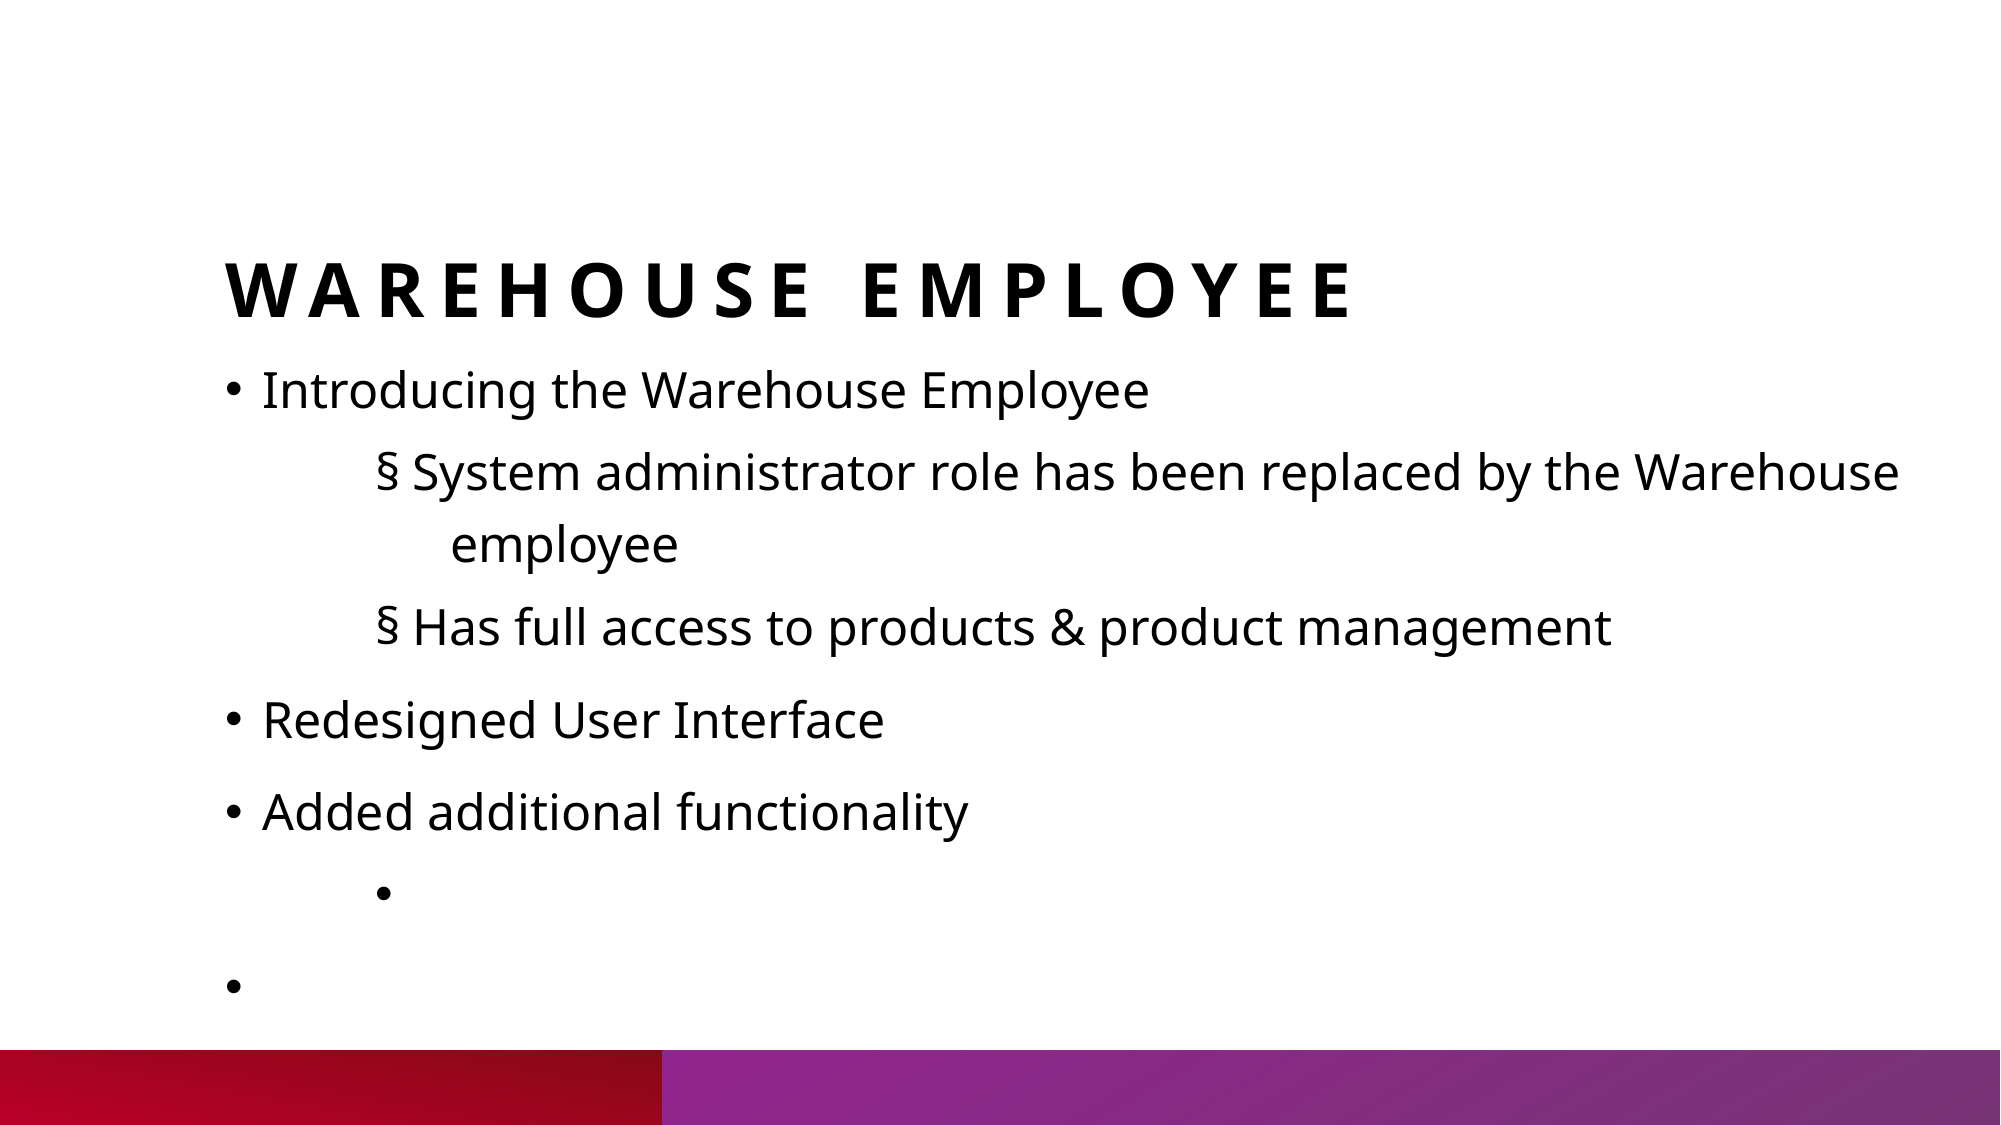

# Warehouse employee
Introducing the Warehouse Employee
System administrator role has been replaced by the Warehouse employee
Has full access to products & product management
Redesigned User Interface
Added additional functionality